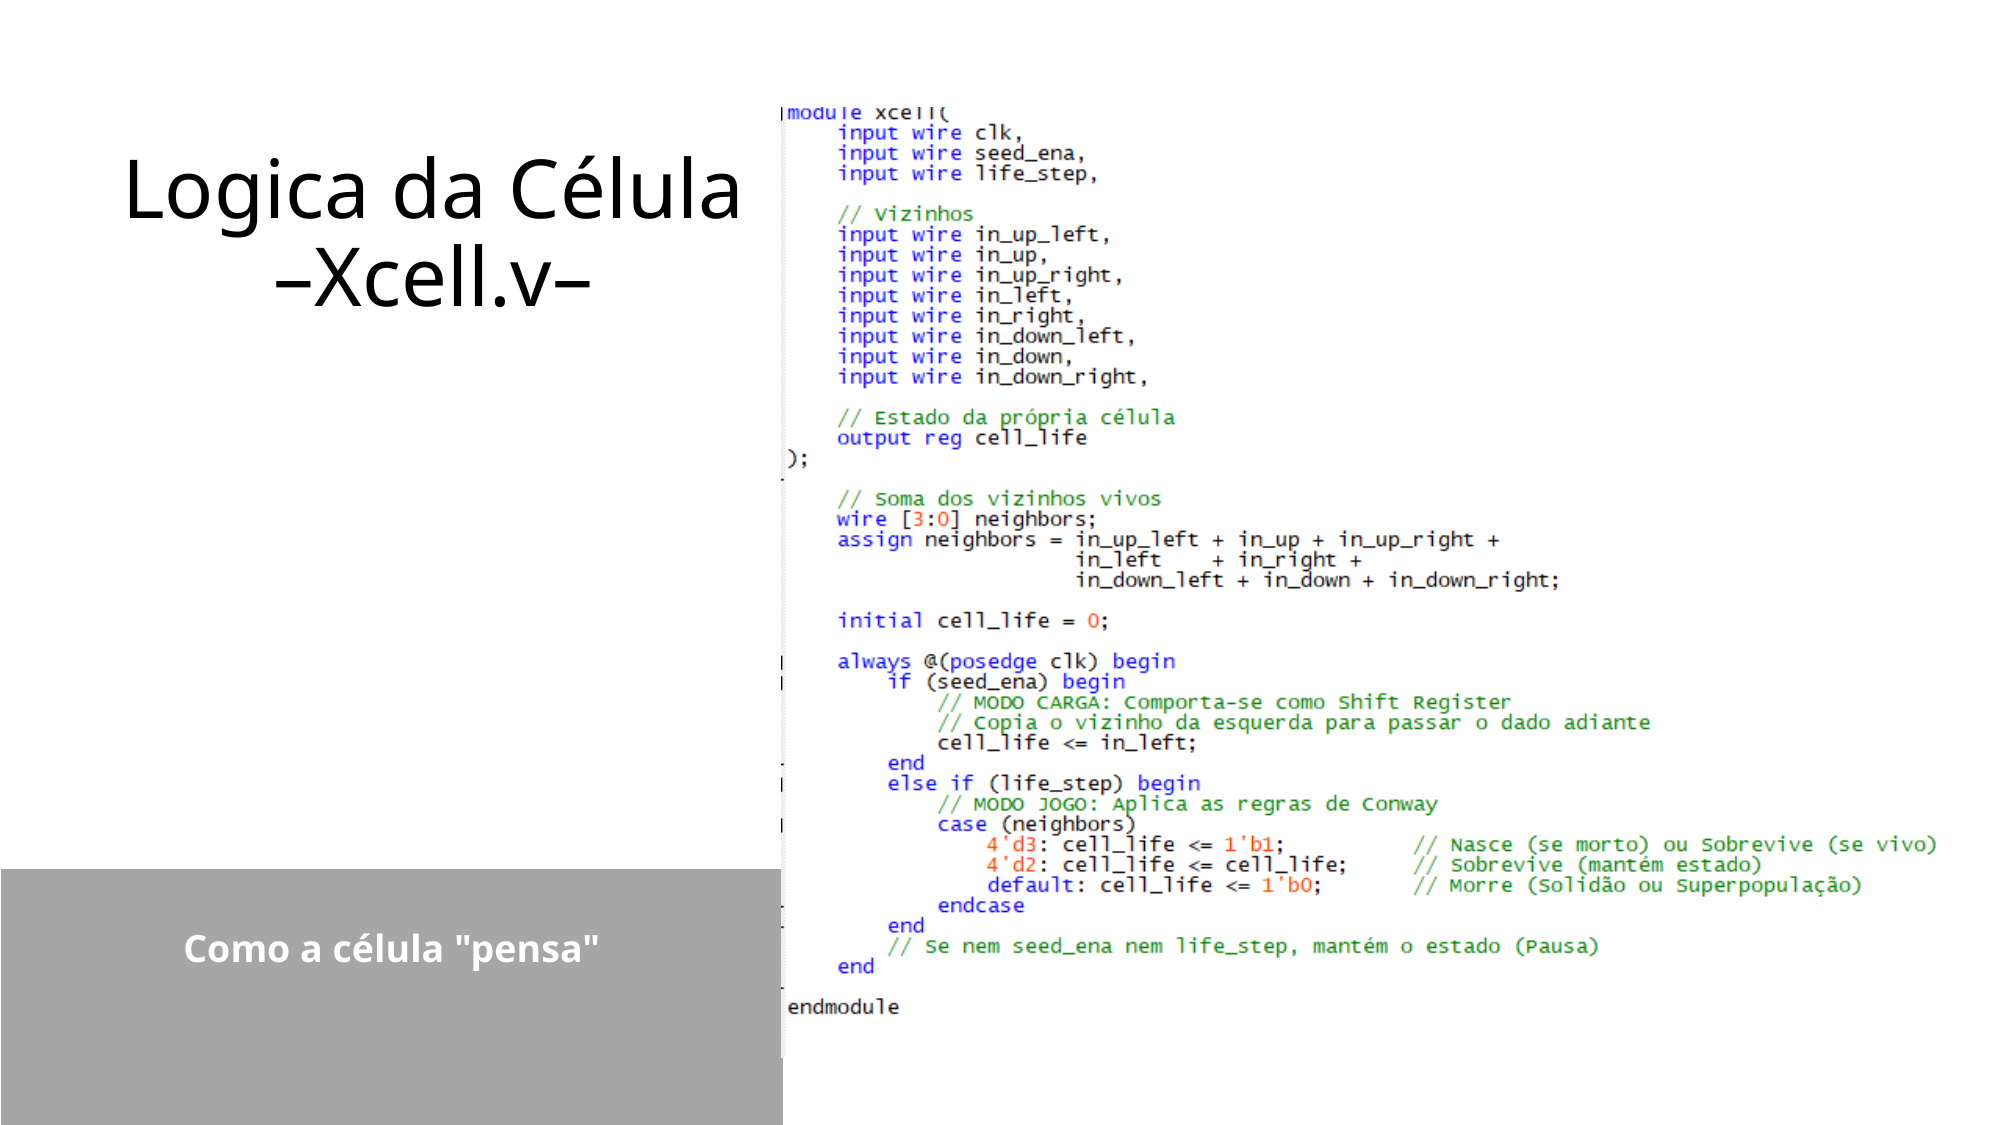

# Logica da Célula –Xcell.v–
Como a célula "pensa"